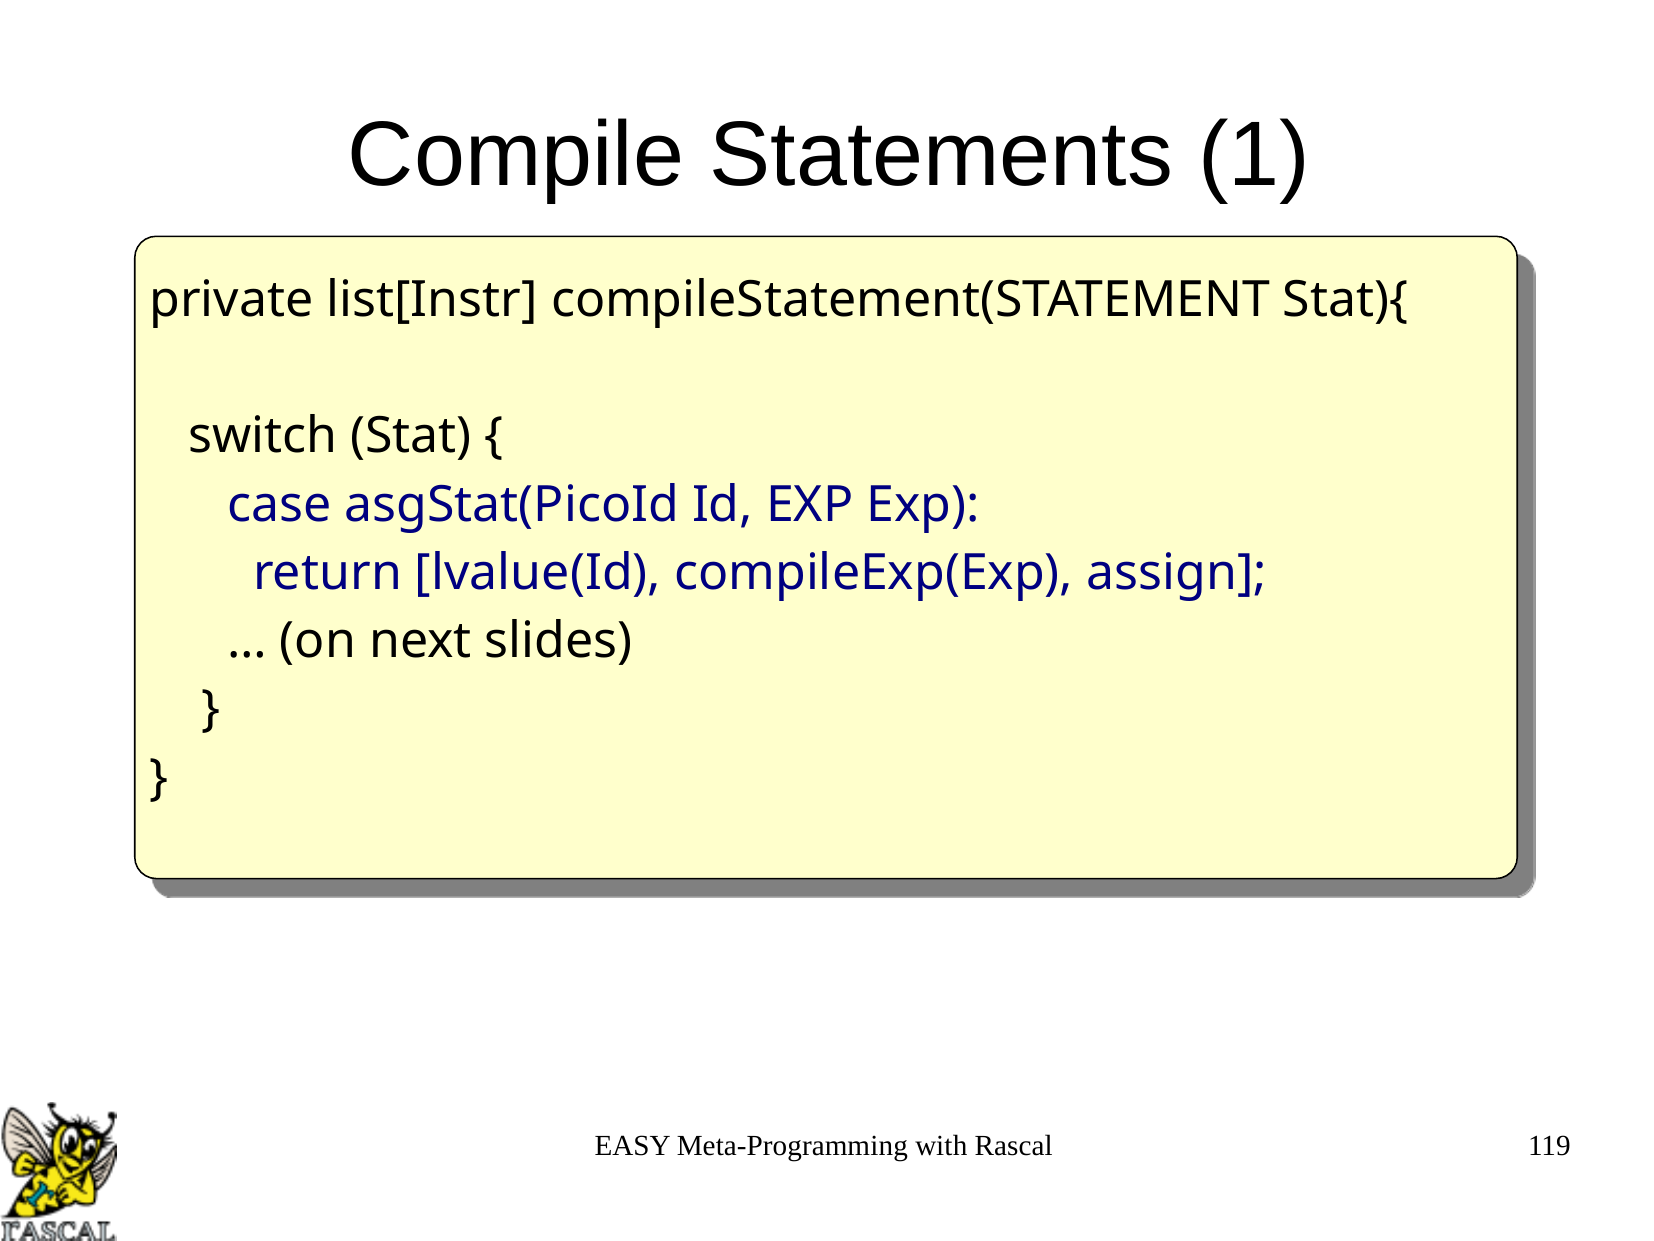

# Compile Statements (1)
private list[Instr] compileStatement(STATEMENT Stat){
 switch (Stat) {
 case asgStat(PicoId Id, EXP Exp):
 return [lvalue(Id), compileExp(Exp), assign];
 … (on next slides)
 }
}
119
private int nLabel = 0;
private str nextLabel(){
 nLabel += 1;
 return "L" + toString(nLabel);
}